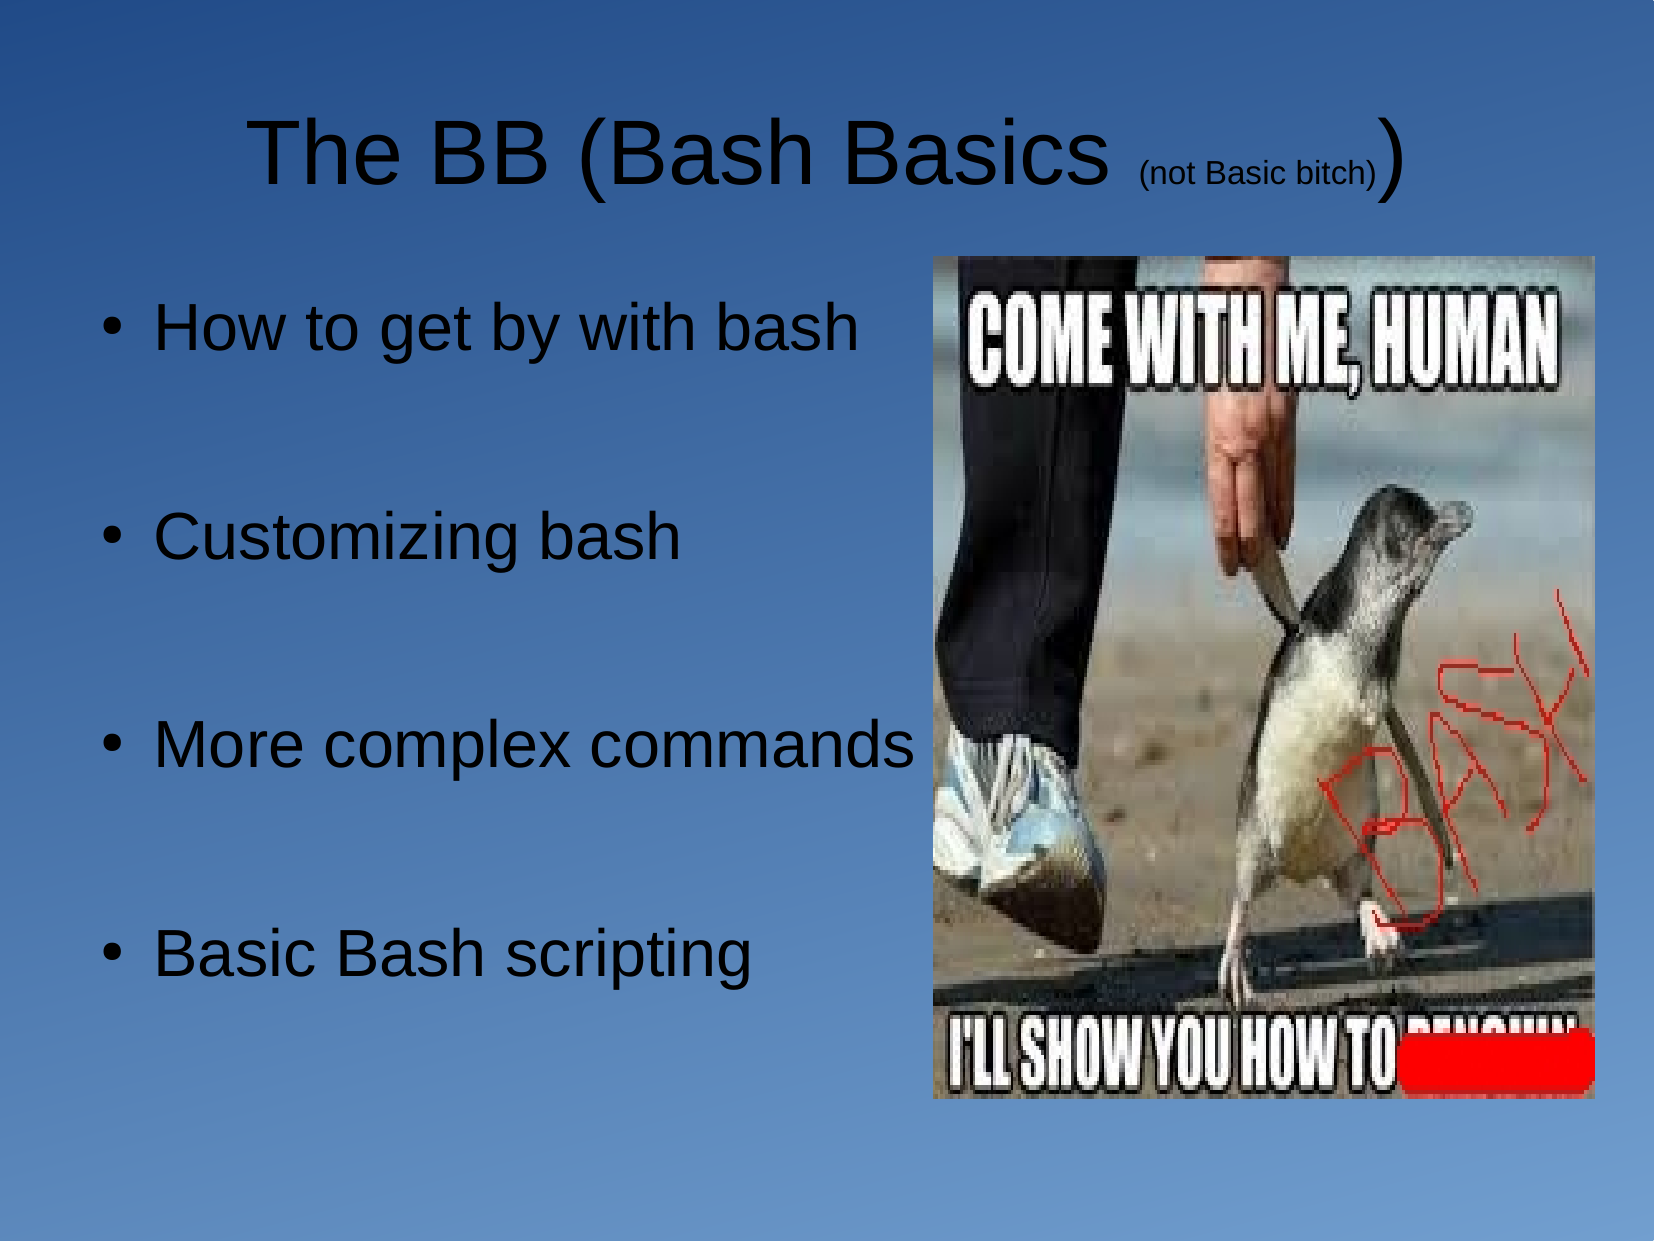

# The BB (Bash Basics (not Basic bitch))
How to get by with bash
Customizing bash
More complex commands
Basic Bash scripting